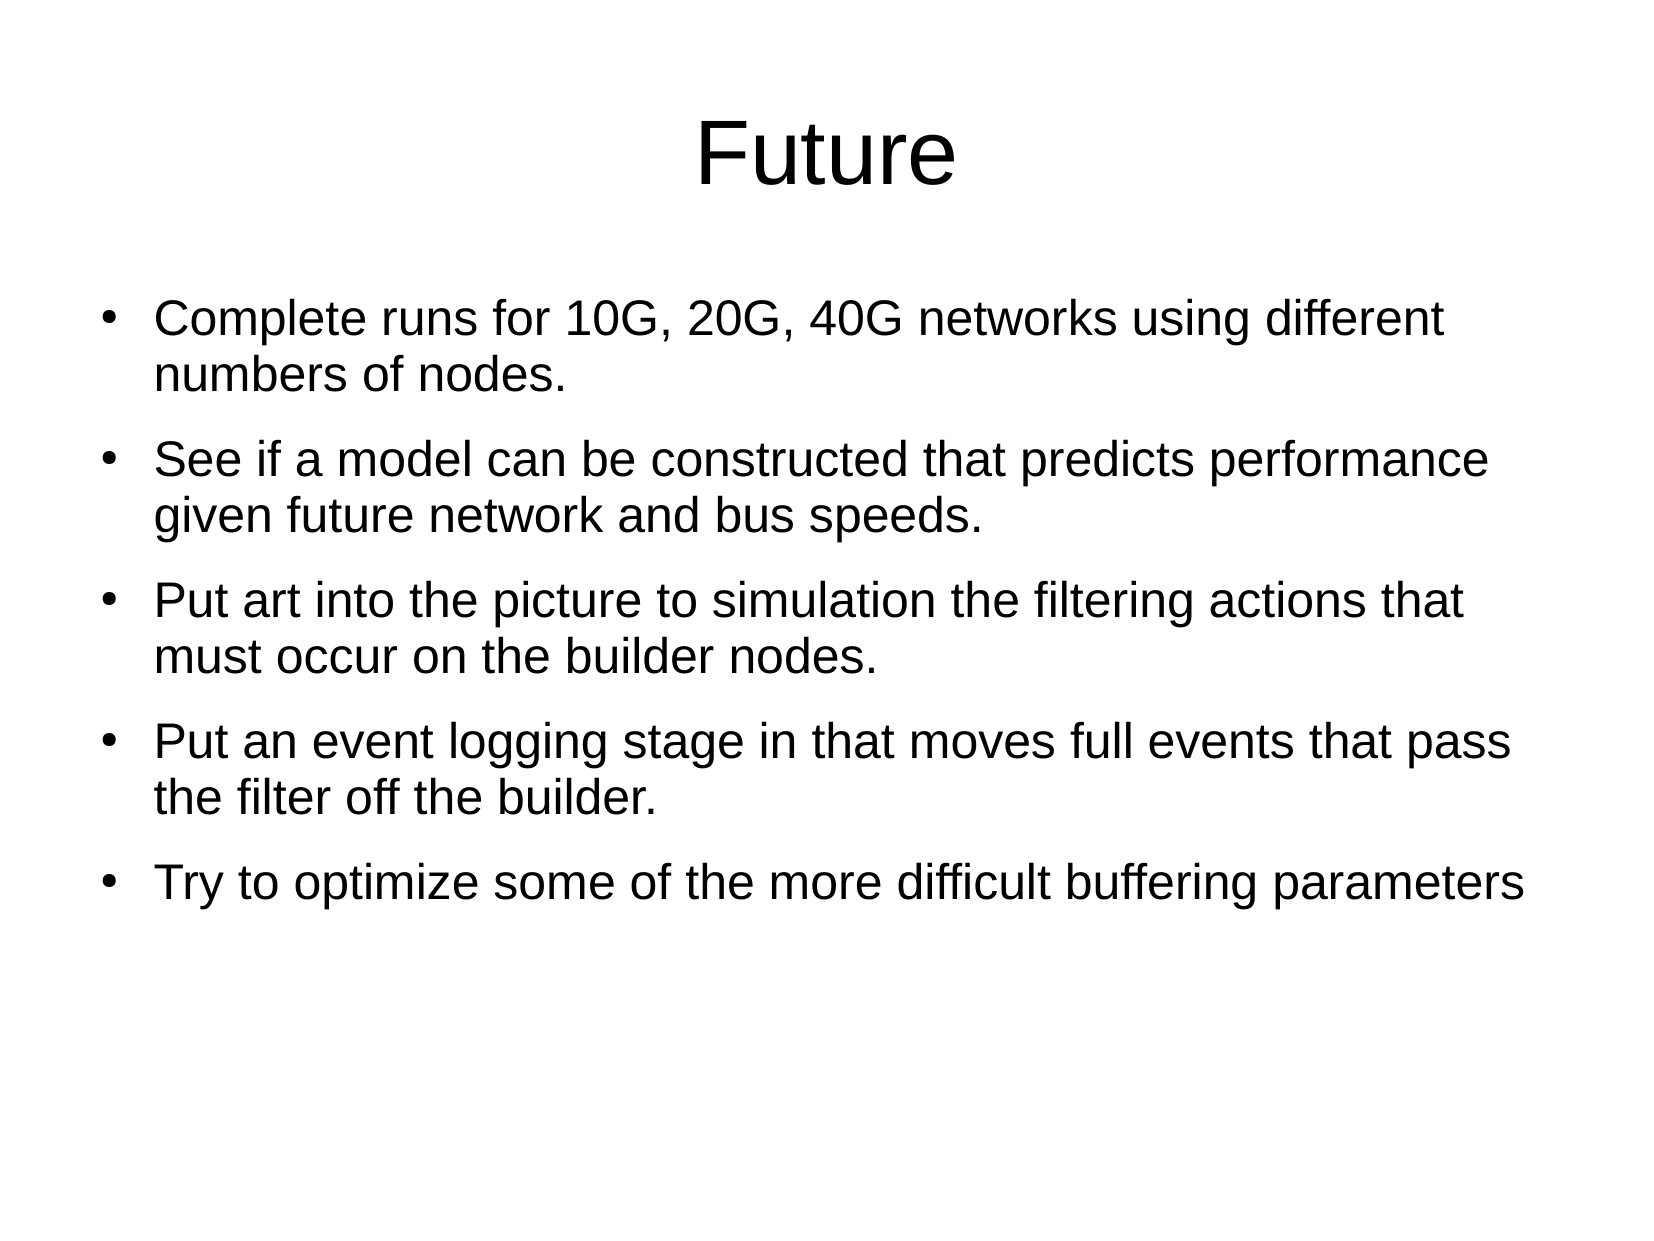

# Future
Complete runs for 10G, 20G, 40G networks using different numbers of nodes.
See if a model can be constructed that predicts performance given future network and bus speeds.
Put art into the picture to simulation the filtering actions that must occur on the builder nodes.
Put an event logging stage in that moves full events that pass the filter off the builder.
Try to optimize some of the more difficult buffering parameters